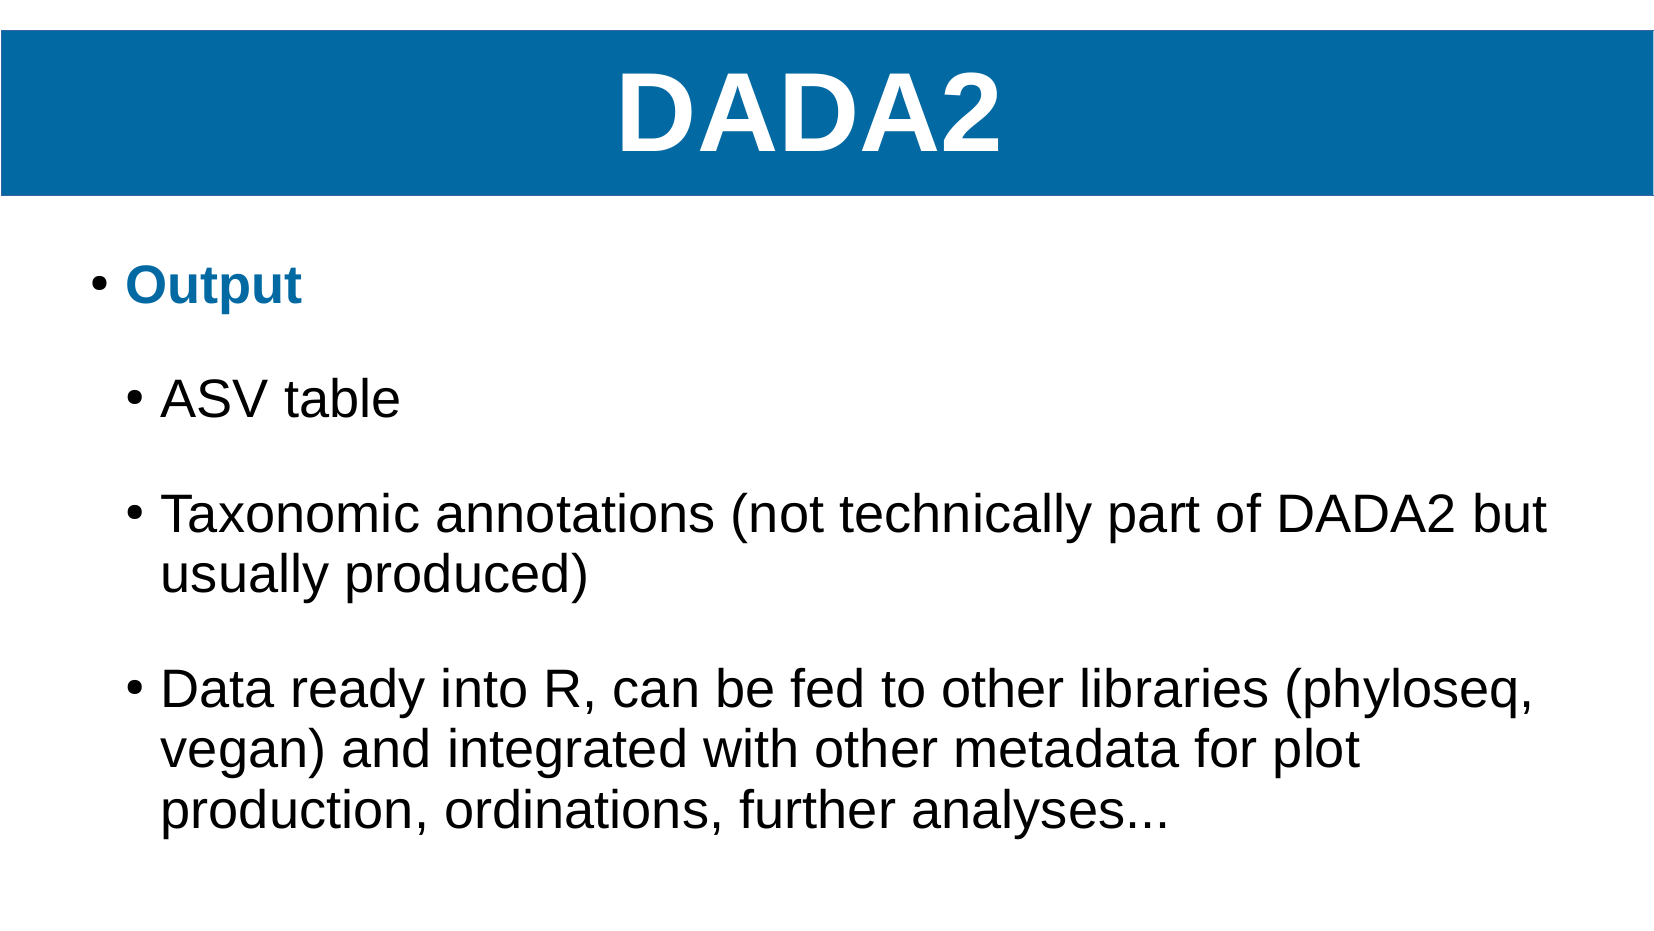

DADA2
Output
ASV table
Taxonomic annotations (not technically part of DADA2 but usually produced)
Data ready into R, can be fed to other libraries (phyloseq, vegan) and integrated with other metadata for plot production, ordinations, further analyses...